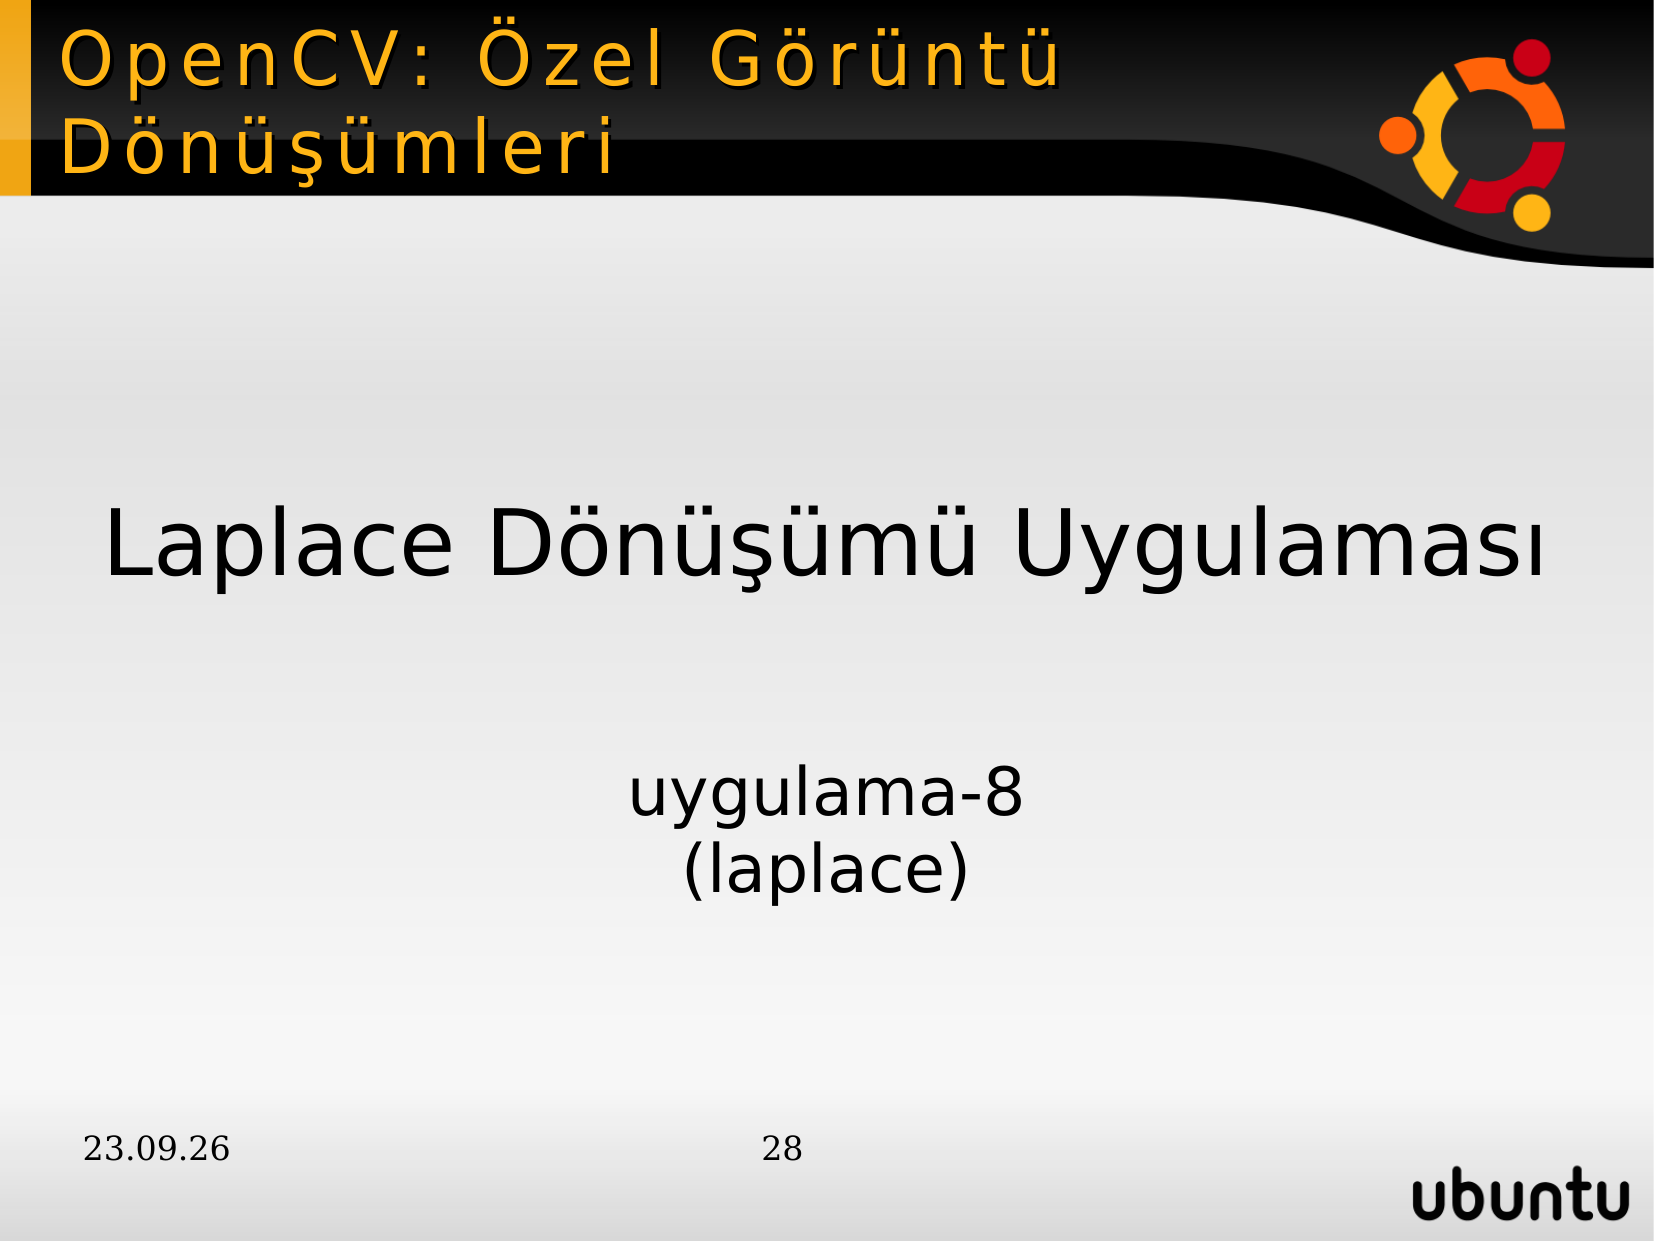

# OpenCV: Özel Görüntü Dönüşümleri
Laplace Dönüşümü Uygulaması
uygulama-8
(laplace)
28